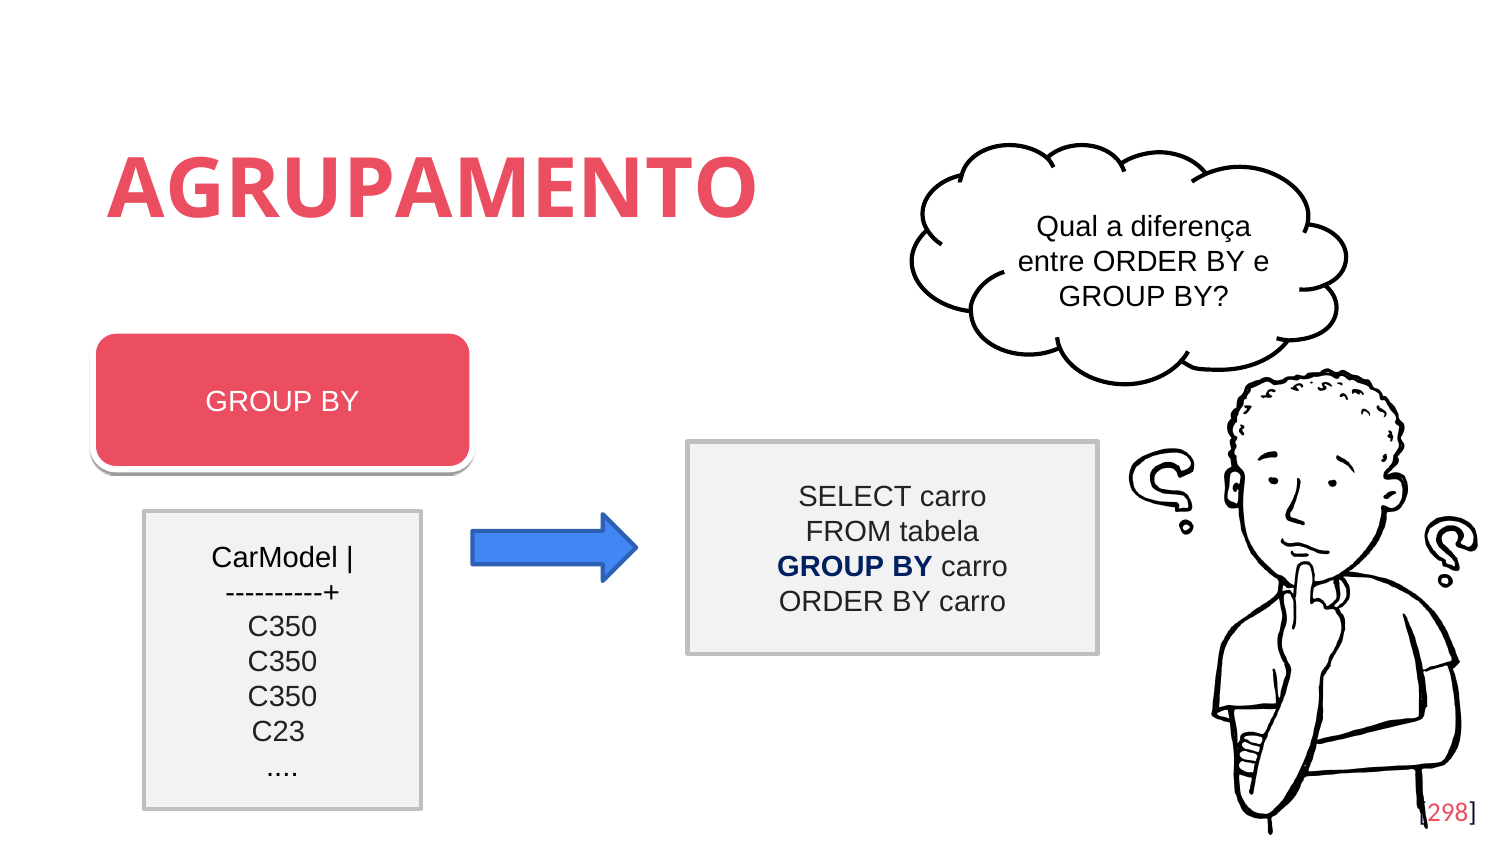

AGRUPAMENTO
Qual a diferença entre ORDER BY e GROUP BY?
GROUP BY
SELECT carro
FROM tabela
GROUP BY carro
ORDER BY carro
CarModel |
----------+
C350
C350
C350
C23
....